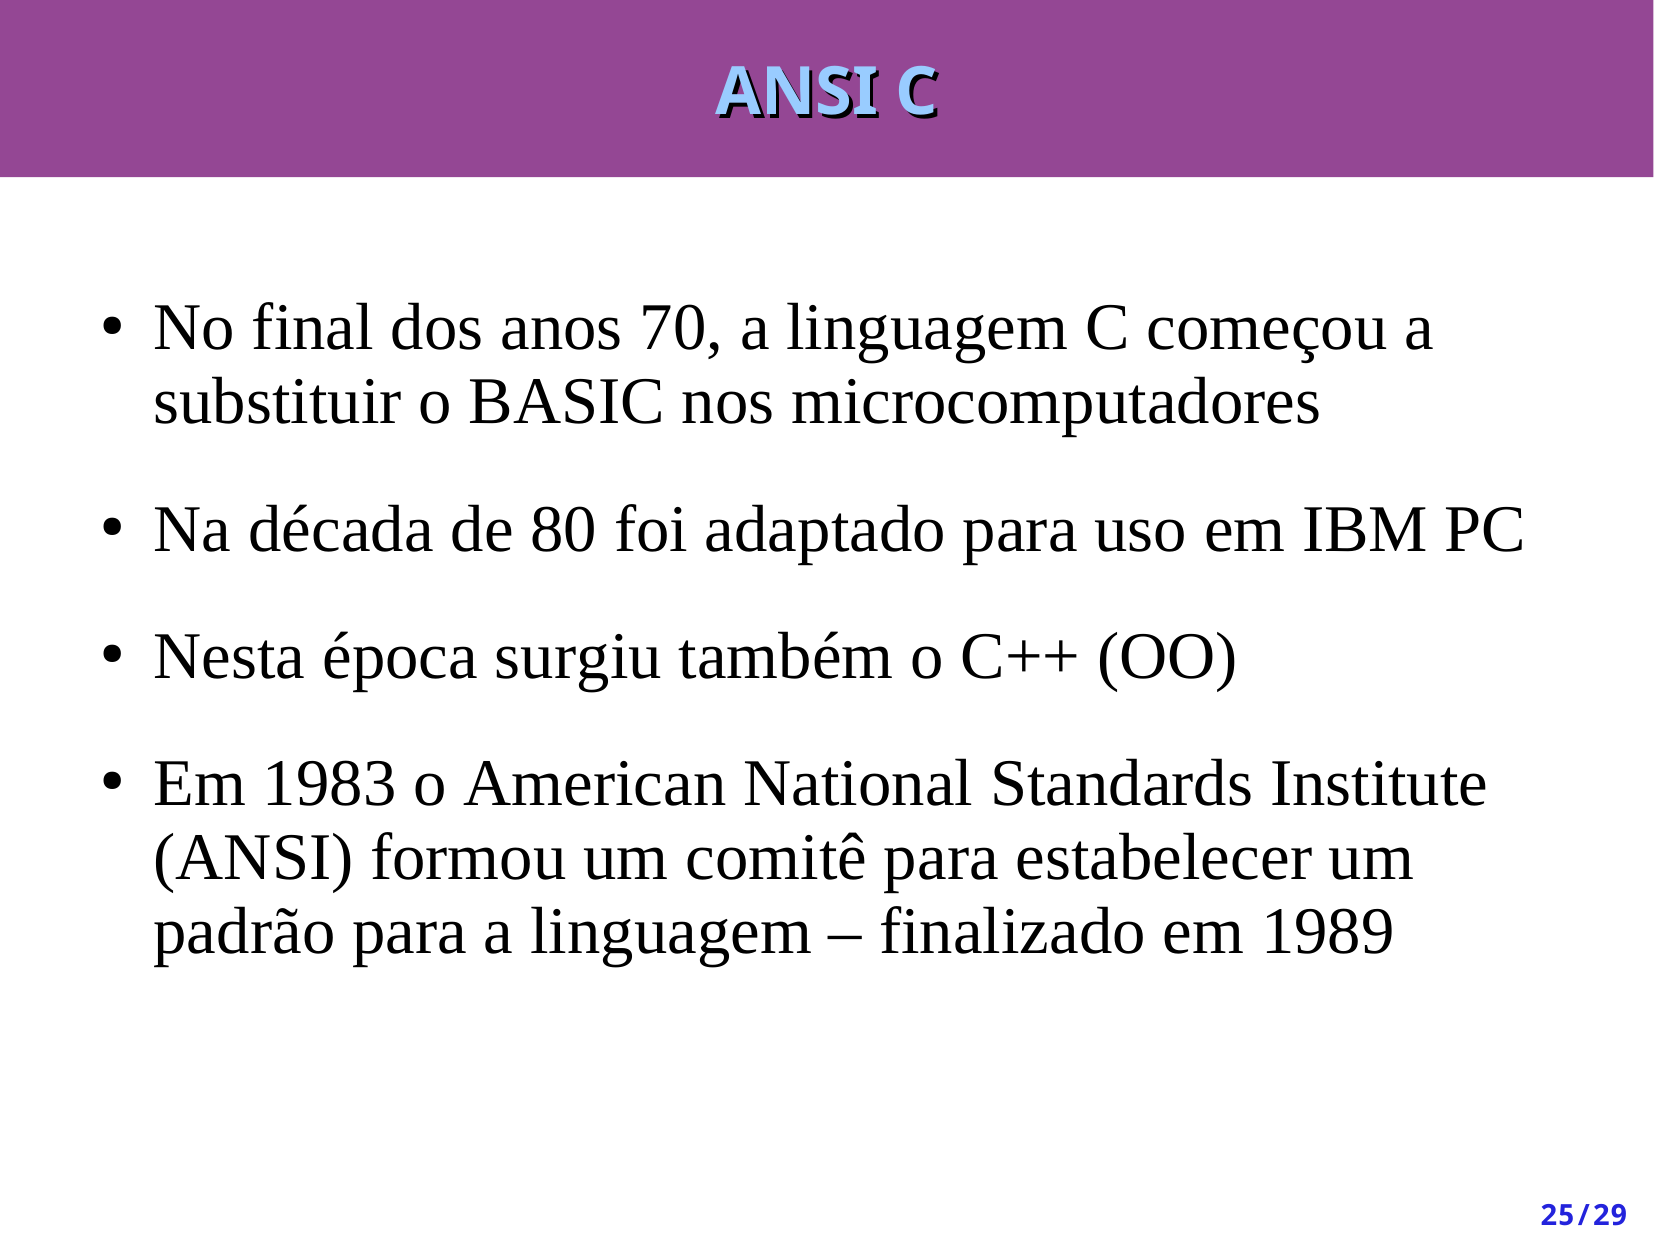

# ANSI C
No final dos anos 70, a linguagem C começou a substituir o BASIC nos microcomputadores
Na década de 80 foi adaptado para uso em IBM PC
Nesta época surgiu também o C++ (OO)
Em 1983 o American National Standards Institute (ANSI) formou um comitê para estabelecer um padrão para a linguagem – finalizado em 1989
25